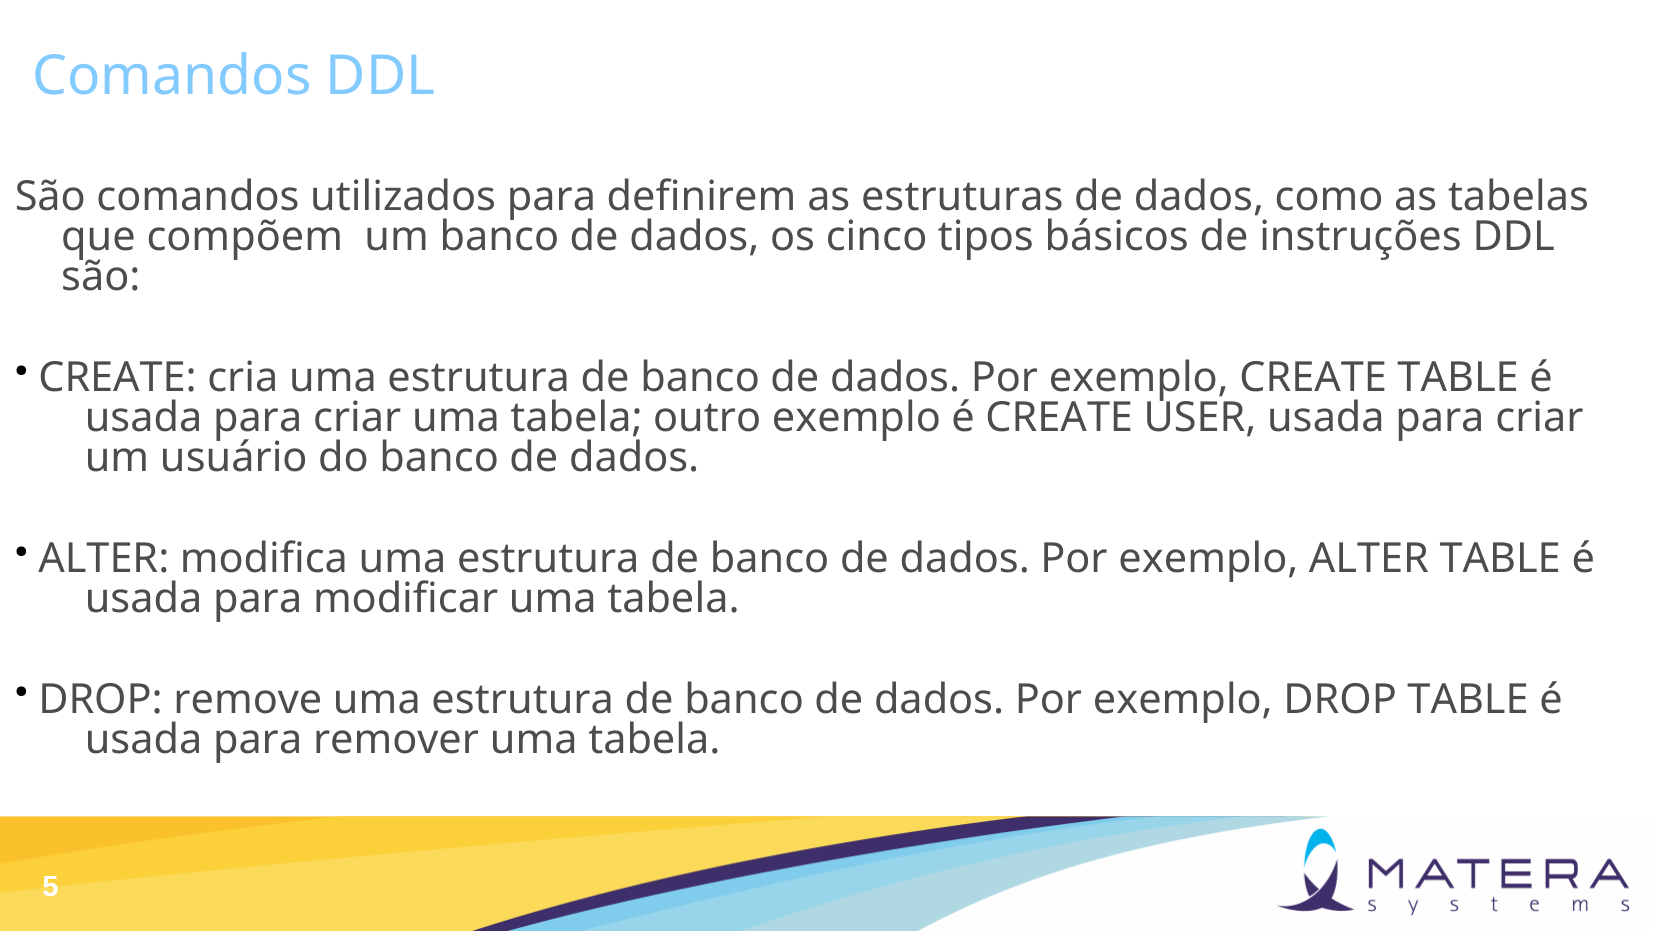

# Comandos DDL
São comandos utilizados para definirem as estruturas de dados, como as tabelas que compõem um banco de dados, os cinco tipos básicos de instruções DDL são:
CREATE: cria uma estrutura de banco de dados. Por exemplo, CREATE TABLE é usada para criar uma tabela; outro exemplo é CREATE USER, usada para criar um usuário do banco de dados.
ALTER: modifica uma estrutura de banco de dados. Por exemplo, ALTER TABLE é usada para modificar uma tabela.
DROP: remove uma estrutura de banco de dados. Por exemplo, DROP TABLE é usada para remover uma tabela.